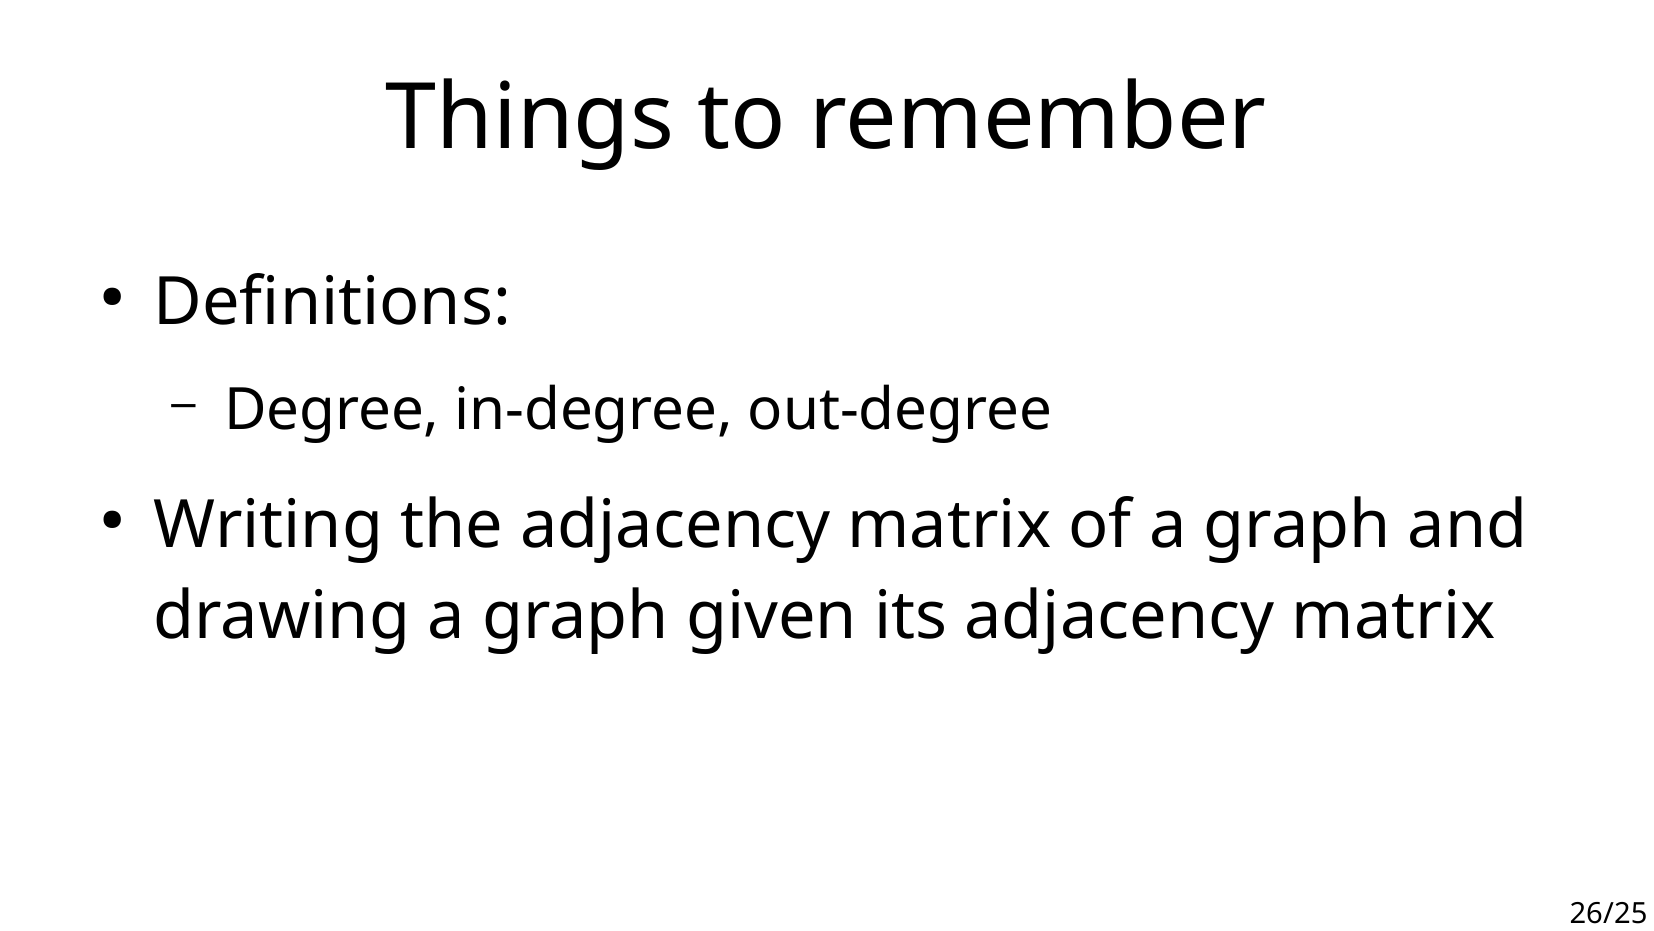

# Things to remember
Definitions:
Degree, in-degree, out-degree
Writing the adjacency matrix of a graph and drawing a graph given its adjacency matrix
26